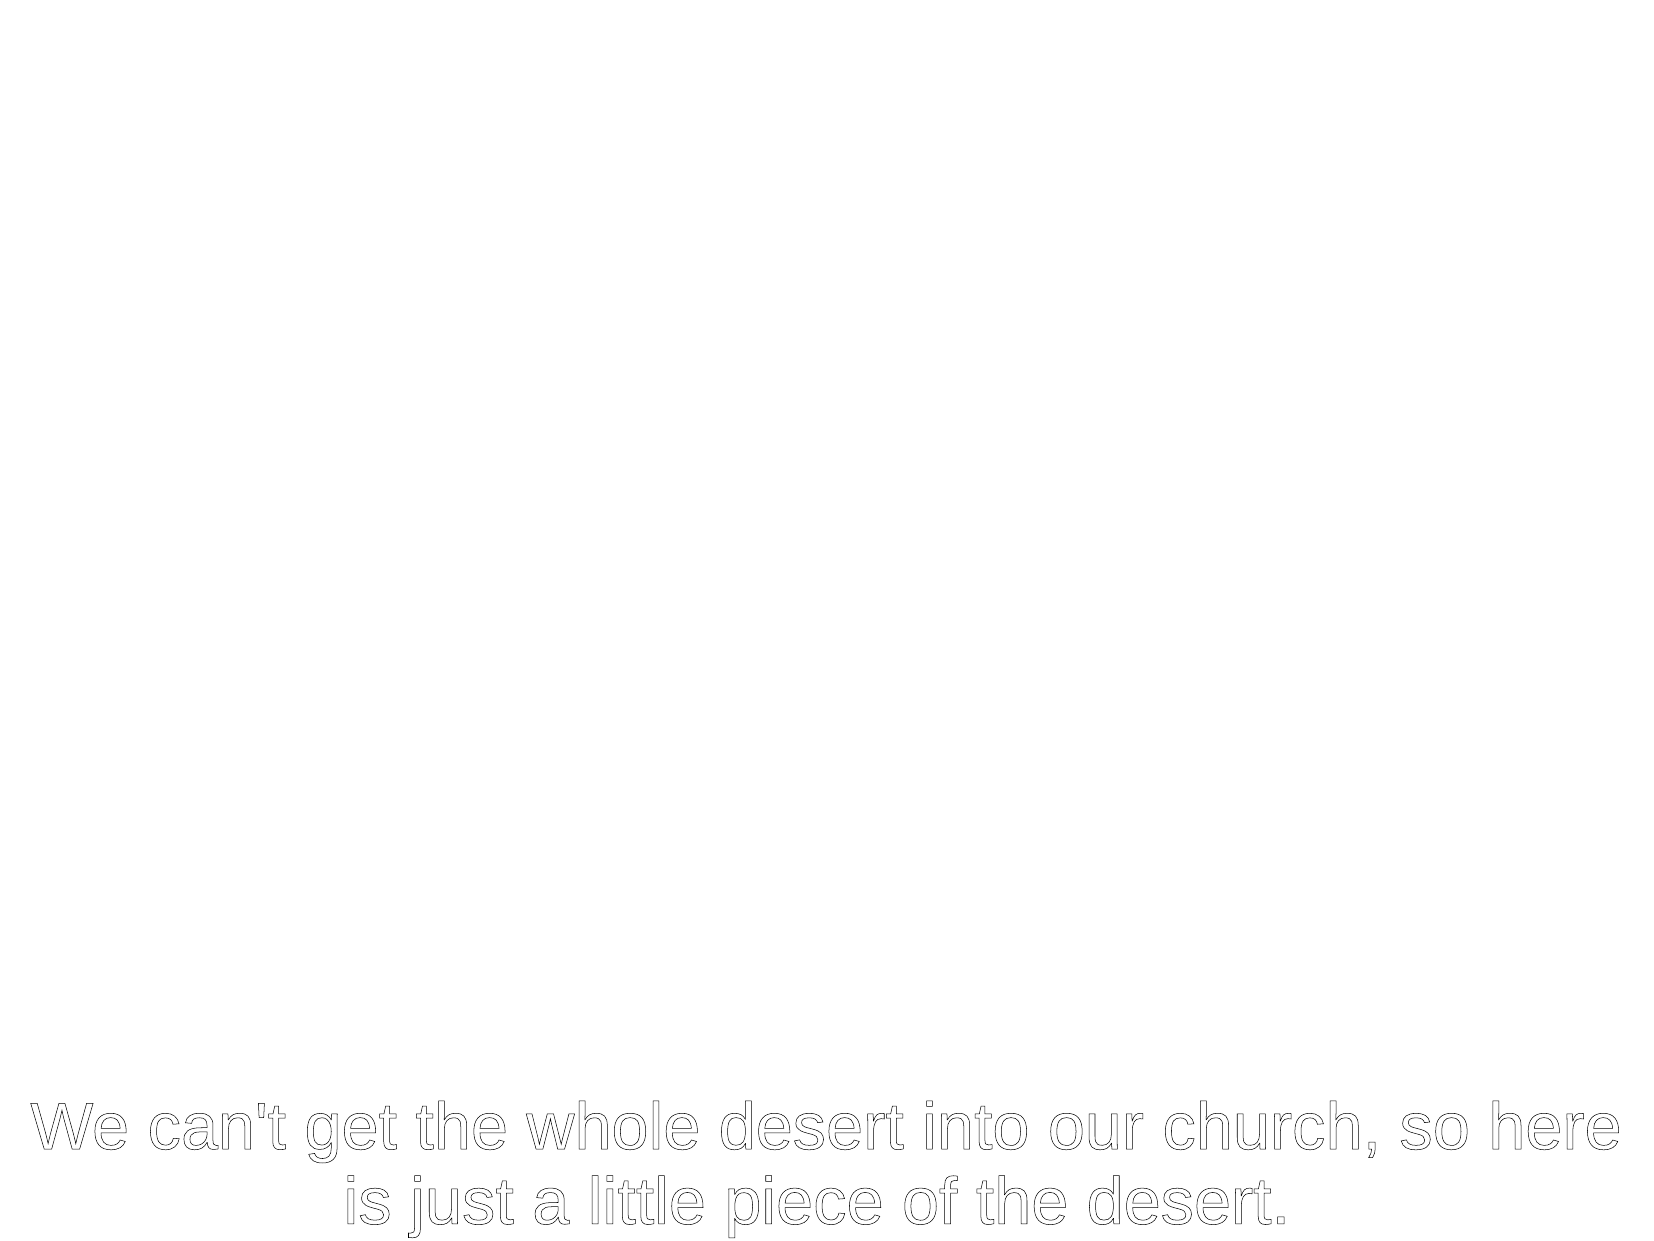

# We can't get the whole desert into our church, so here is just a little piece of the desert.